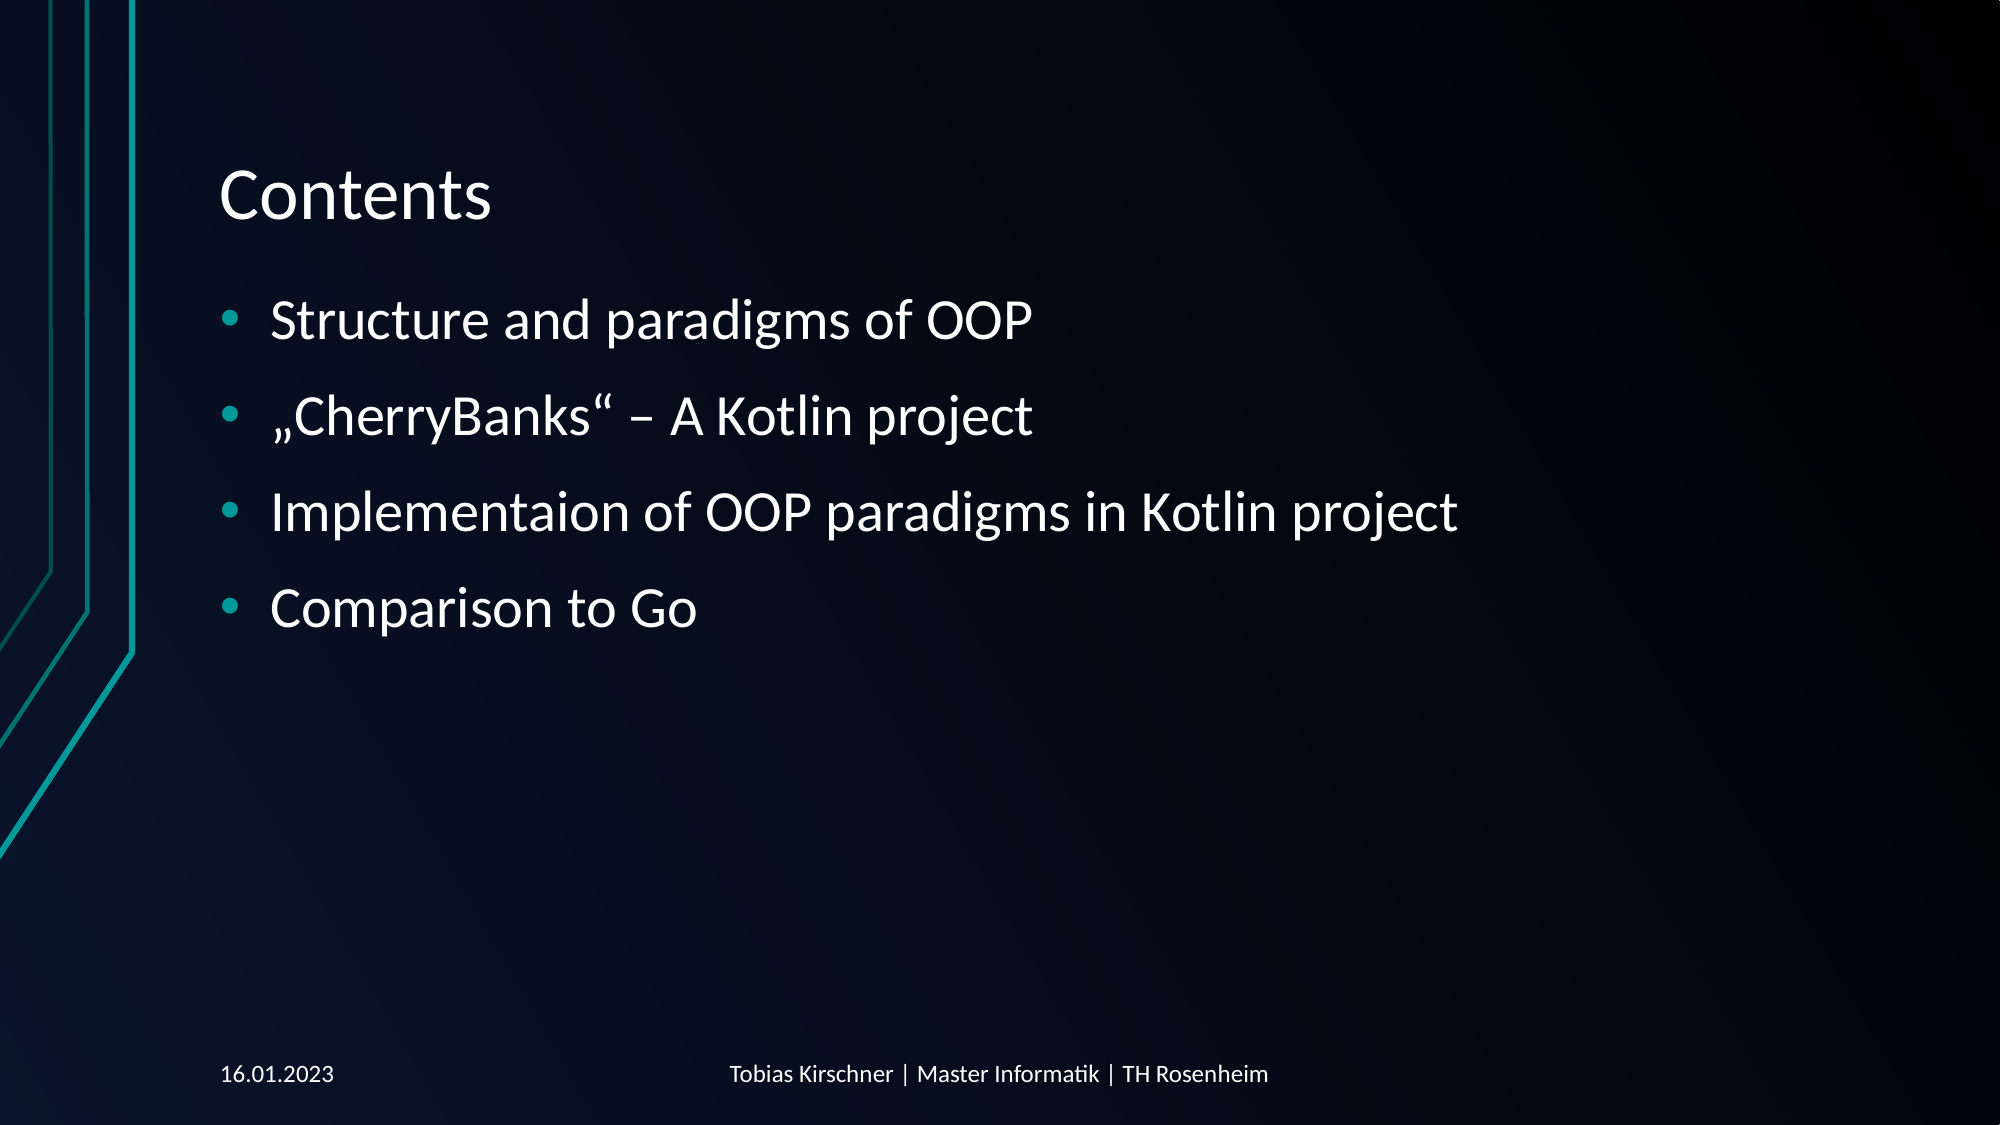

# Contents
Structure and paradigms of OOP
„CherryBanks“ – A Kotlin project
Implementaion of OOP paradigms in Kotlin project
Comparison to Go
16.01.2023
Tobias Kirschner | Master Informatik | TH Rosenheim